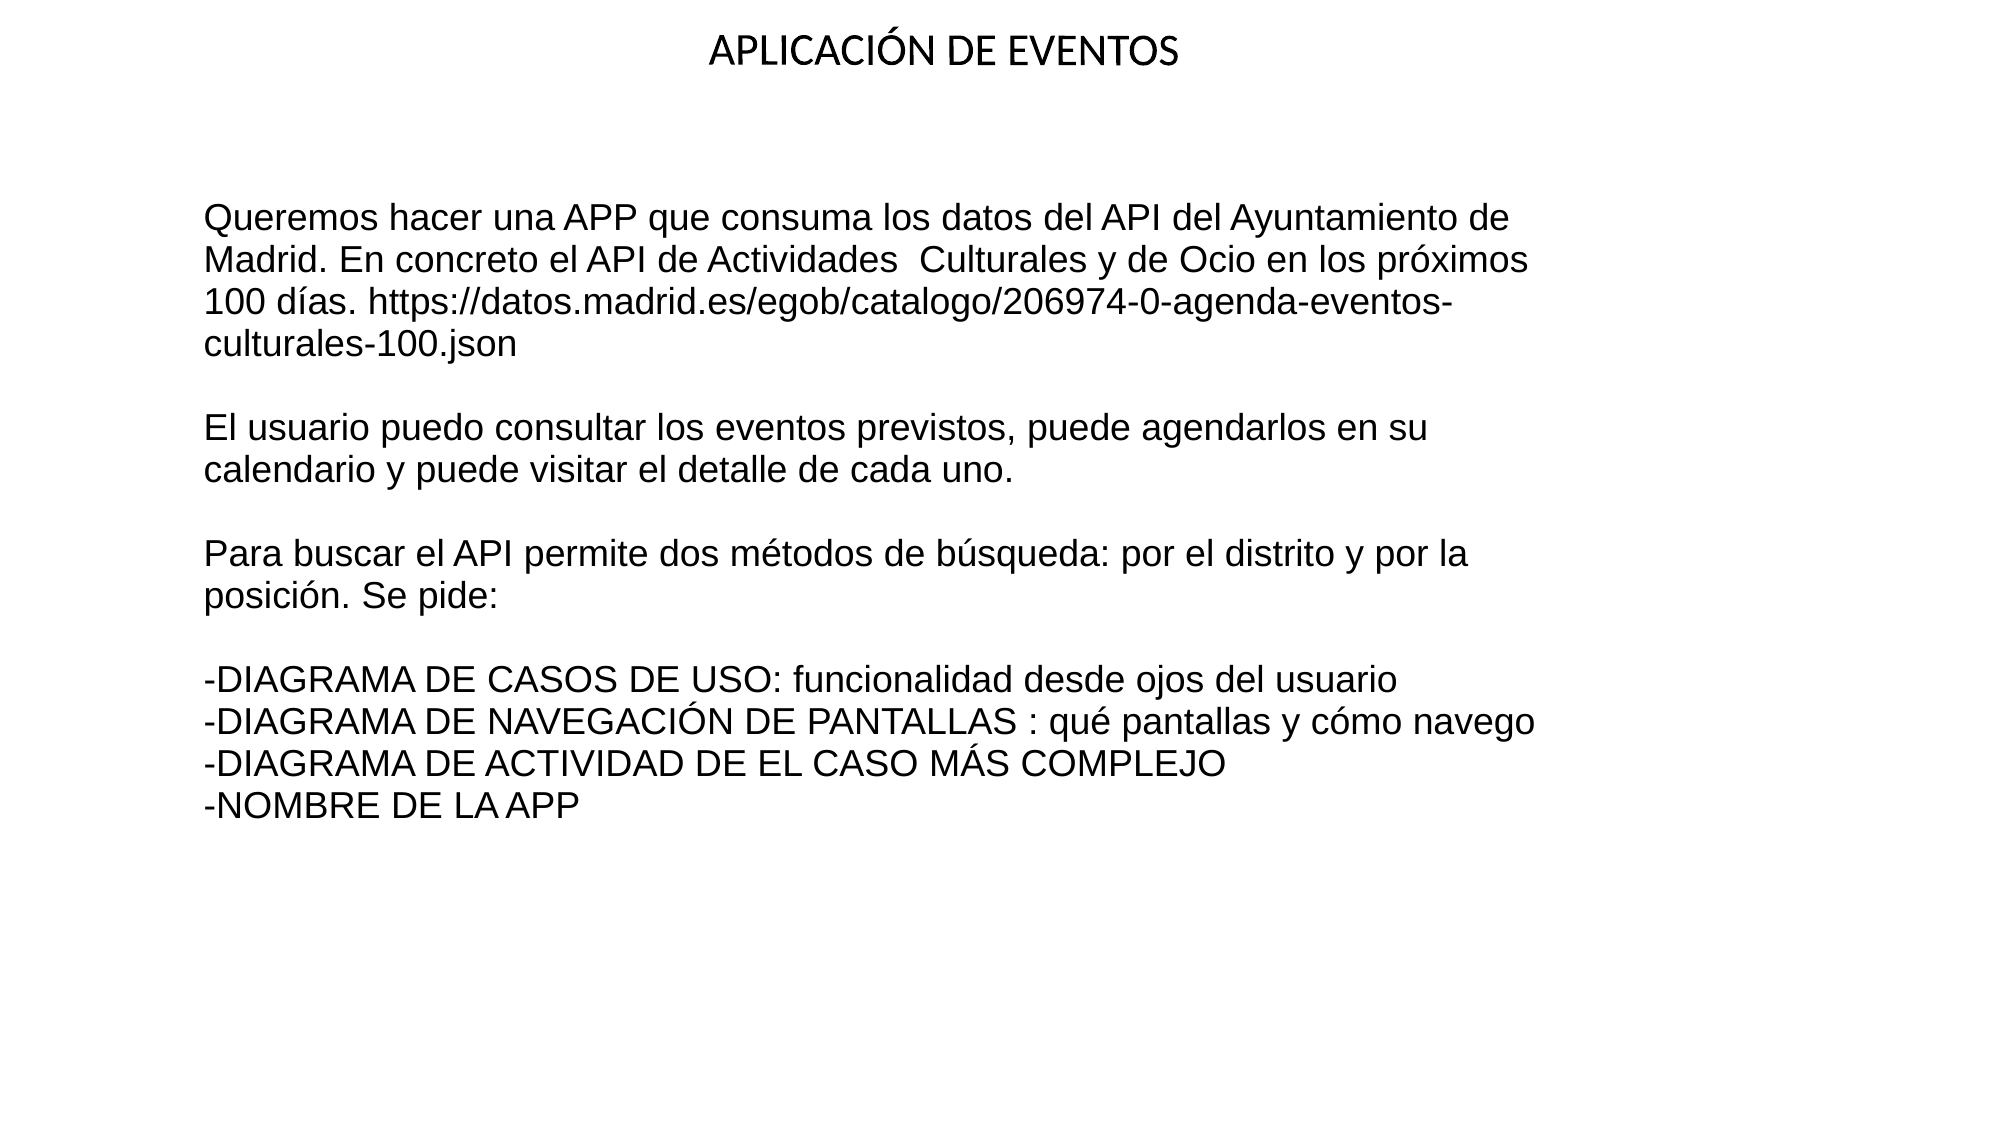

APLICACIÓN DE EVENTOS
Queremos hacer una APP que consuma los datos del API del Ayuntamiento de Madrid. En concreto el API de Actividades Culturales y de Ocio en los próximos 100 días. https://datos.madrid.es/egob/catalogo/206974-0-agenda-eventos-culturales-100.json
El usuario puedo consultar los eventos previstos, puede agendarlos en su calendario y puede visitar el detalle de cada uno.
Para buscar el API permite dos métodos de búsqueda: por el distrito y por la posición. Se pide:
-DIAGRAMA DE CASOS DE USO: funcionalidad desde ojos del usuario
-DIAGRAMA DE NAVEGACIÓN DE PANTALLAS : qué pantallas y cómo navego
-DIAGRAMA DE ACTIVIDAD DE EL CASO MÁS COMPLEJO
-NOMBRE DE LA APP